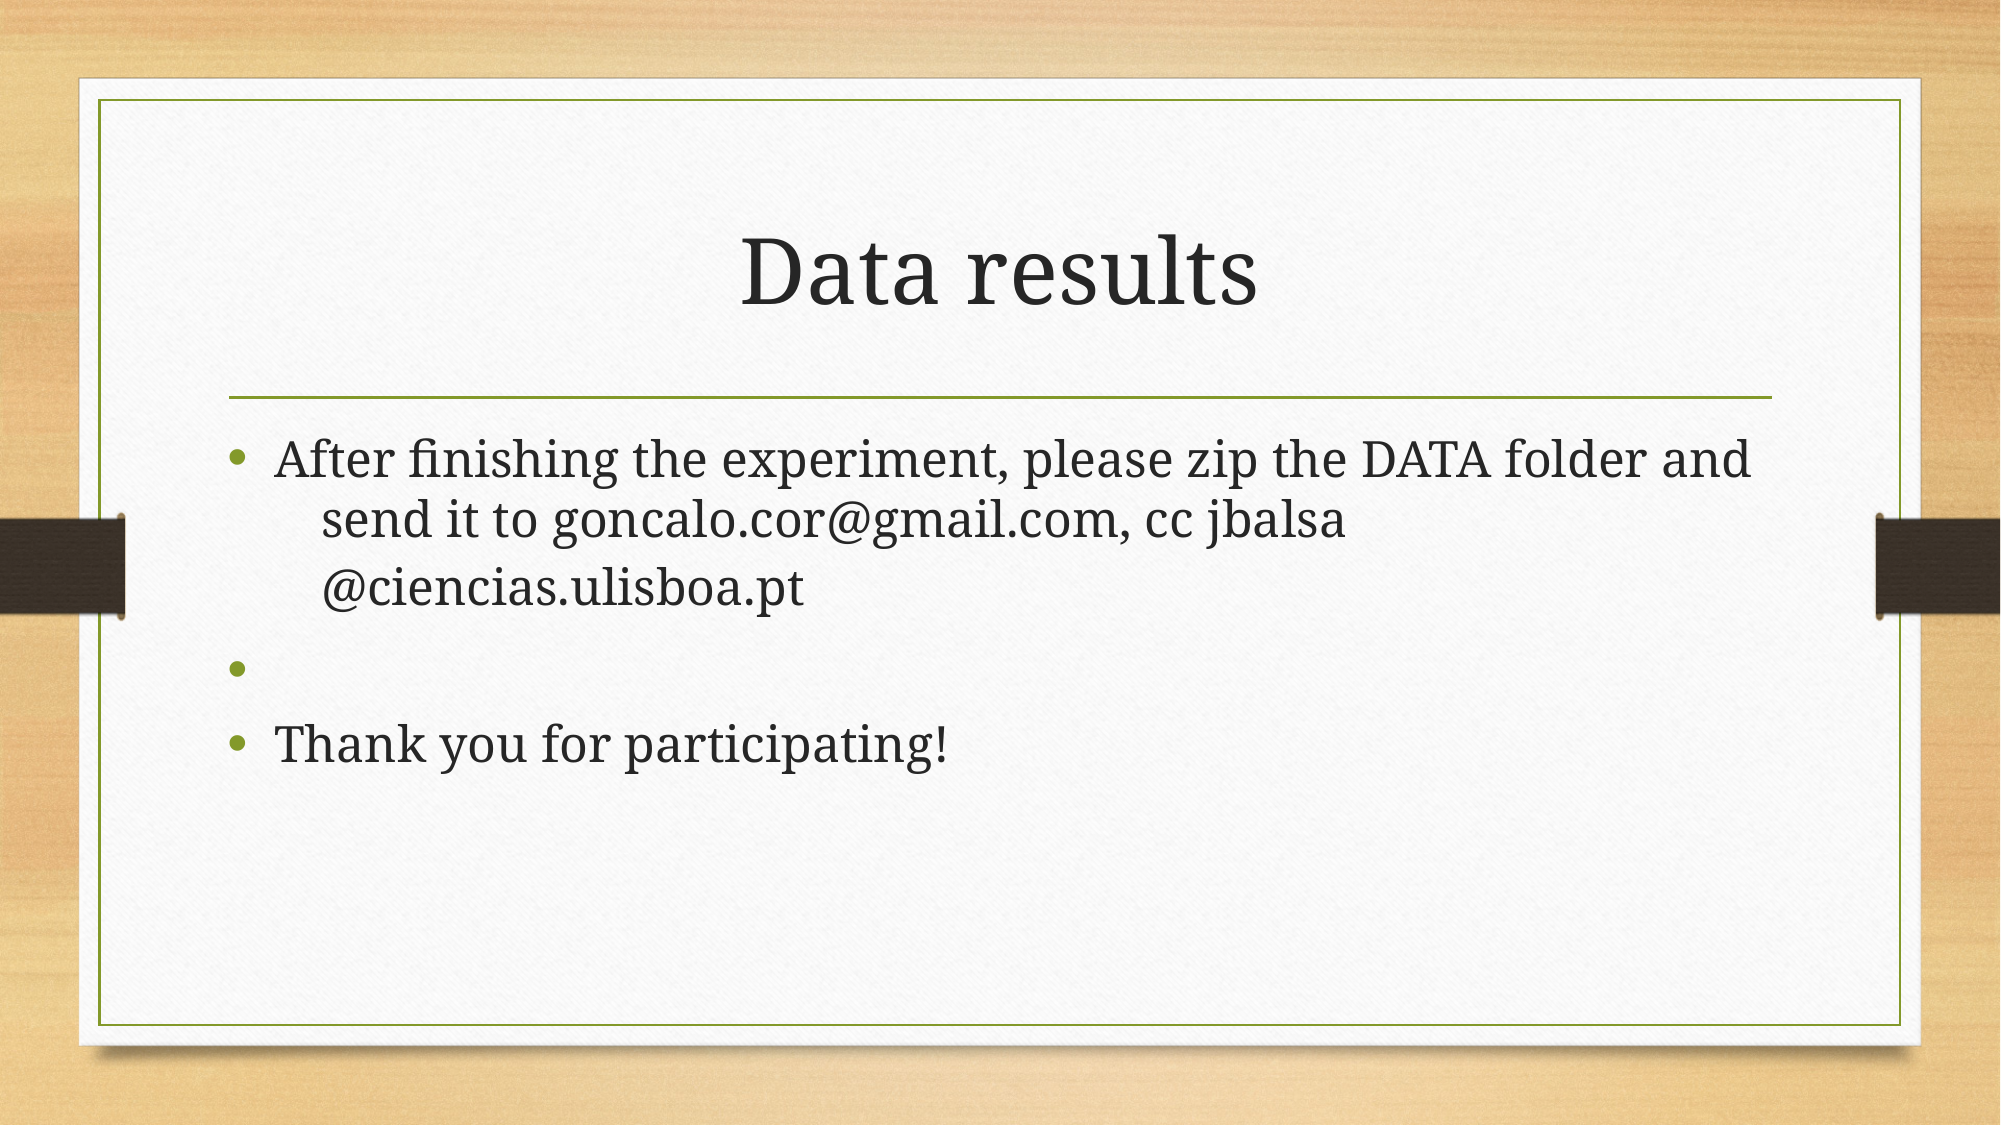

# Data results
After finishing the experiment, please zip the DATA folder and send it to goncalo.cor@gmail.com, cc jbalsa@ciencias.ulisboa.pt
Thank you for participating!